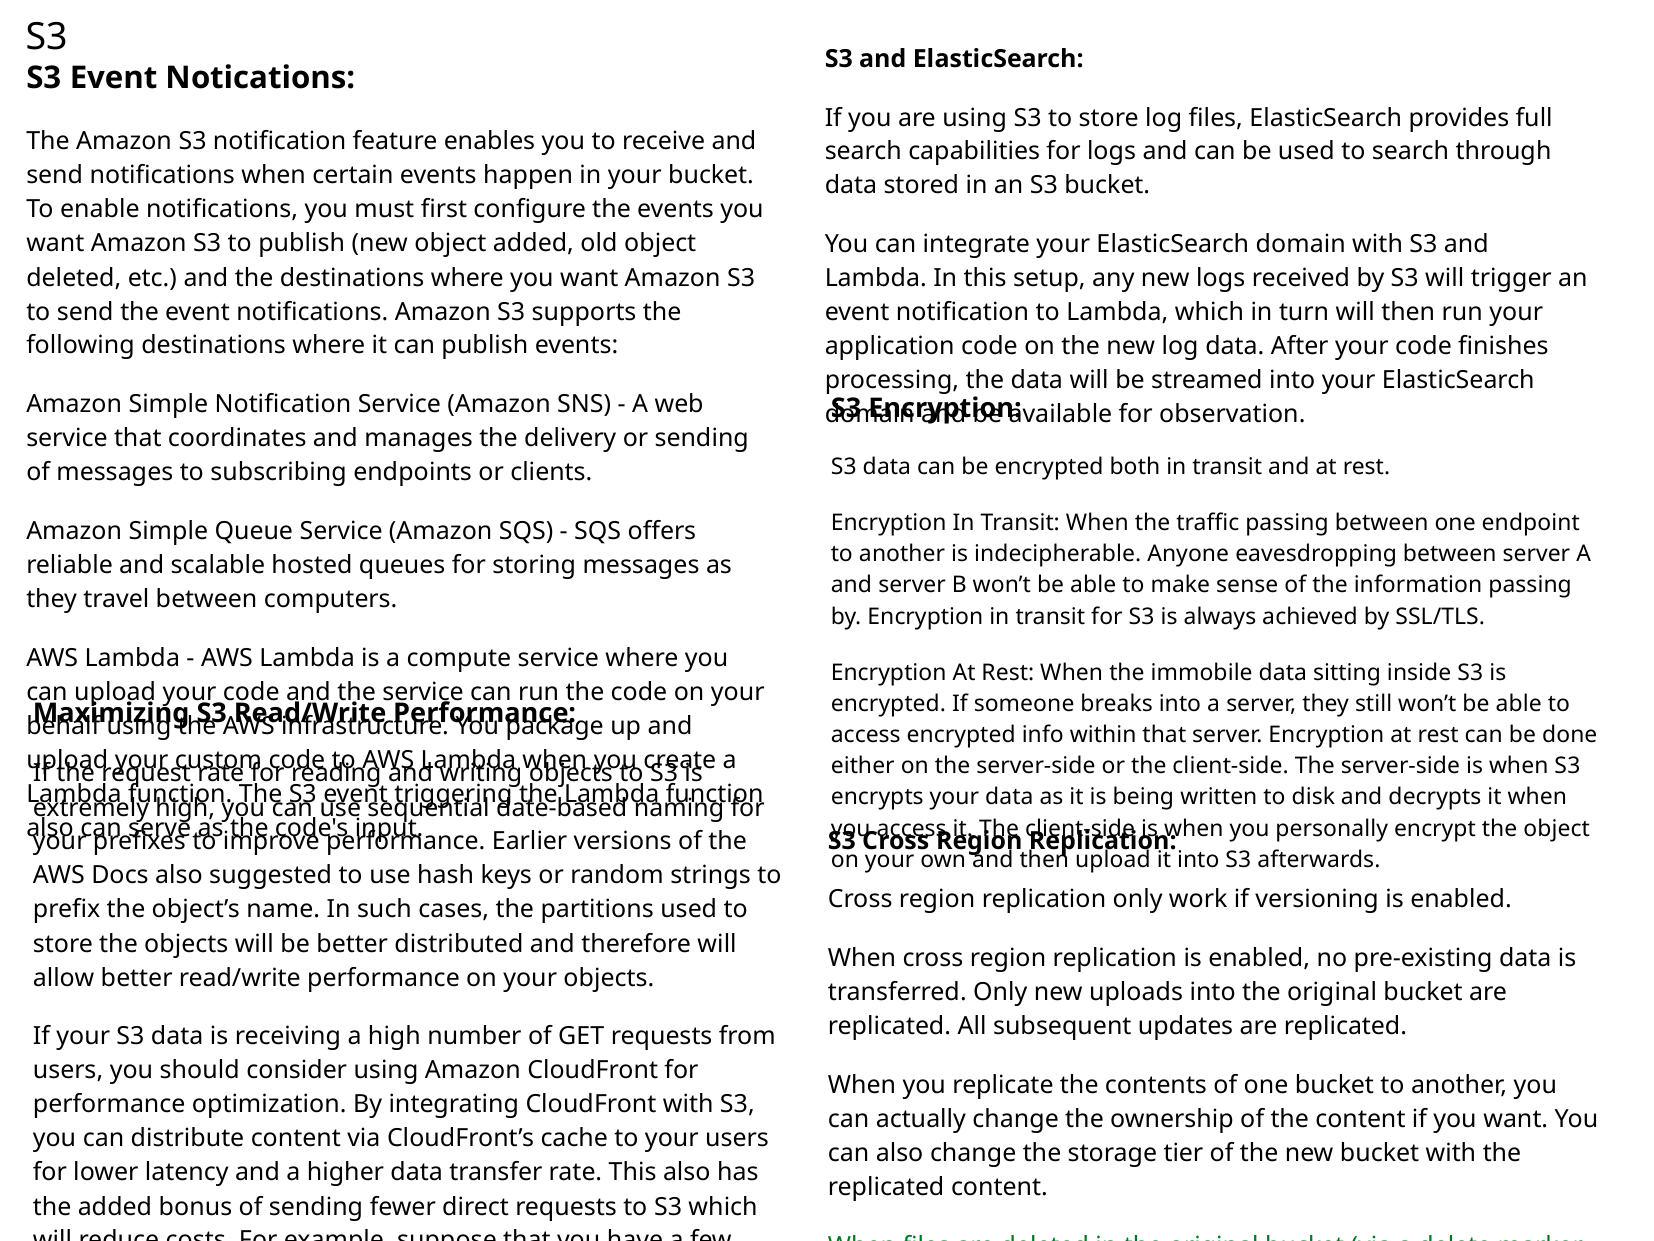

S3
S3 and ElasticSearch:
If you are using S3 to store log files, ElasticSearch provides full search capabilities for logs and can be used to search through data stored in an S3 bucket.
You can integrate your ElasticSearch domain with S3 and Lambda. In this setup, any new logs received by S3 will trigger an event notification to Lambda, which in turn will then run your application code on the new log data. After your code finishes processing, the data will be streamed into your ElasticSearch domain and be available for observation.
S3 Event Notications:
The Amazon S3 notification feature enables you to receive and send notifications when certain events happen in your bucket. To enable notifications, you must first configure the events you want Amazon S3 to publish (new object added, old object deleted, etc.) and the destinations where you want Amazon S3 to send the event notifications. Amazon S3 supports the following destinations where it can publish events:
Amazon Simple Notification Service (Amazon SNS) - A web service that coordinates and manages the delivery or sending of messages to subscribing endpoints or clients.
Amazon Simple Queue Service (Amazon SQS) - SQS offers reliable and scalable hosted queues for storing messages as they travel between computers.
AWS Lambda - AWS Lambda is a compute service where you can upload your code and the service can run the code on your behalf using the AWS infrastructure. You package up and upload your custom code to AWS Lambda when you create a Lambda function. The S3 event triggering the Lambda function also can serve as the code's input.
S3 Encryption:
S3 data can be encrypted both in transit and at rest.
Encryption In Transit: When the traffic passing between one endpoint to another is indecipherable. Anyone eavesdropping between server A and server B won’t be able to make sense of the information passing by. Encryption in transit for S3 is always achieved by SSL/TLS.
Encryption At Rest: When the immobile data sitting inside S3 is encrypted. If someone breaks into a server, they still won’t be able to access encrypted info within that server. Encryption at rest can be done either on the server-side or the client-side. The server-side is when S3 encrypts your data as it is being written to disk and decrypts it when you access it. The client-side is when you personally encrypt the object on your own and then upload it into S3 afterwards.
Maximizing S3 Read/Write Performance:
If the request rate for reading and writing objects to S3 is extremely high, you can use sequential date-based naming for your prefixes to improve performance. Earlier versions of the AWS Docs also suggested to use hash keys or random strings to prefix the object’s name. In such cases, the partitions used to store the objects will be better distributed and therefore will allow better read/write performance on your objects.
If your S3 data is receiving a high number of GET requests from users, you should consider using Amazon CloudFront for performance optimization. By integrating CloudFront with S3, you can distribute content via CloudFront’s cache to your users for lower latency and a higher data transfer rate. This also has the added bonus of sending fewer direct requests to S3 which will reduce costs. For example, suppose that you have a few objects that are very popular. CloudFront fetches those objects from S3 and caches them. CloudFront can then serve future requests for the objects from its cache, reducing the total number of GET requests it sends to Amazon S3.
S3 Cross Region Replication:
Cross region replication only work if versioning is enabled.
When cross region replication is enabled, no pre-existing data is transferred. Only new uploads into the original bucket are replicated. All subsequent updates are replicated.
When you replicate the contents of one bucket to another, you can actually change the ownership of the content if you want. You can also change the storage tier of the new bucket with the replicated content.
When files are deleted in the original bucket (via a delete marker as versioning prevents true deletions), those deletes are not replicated.